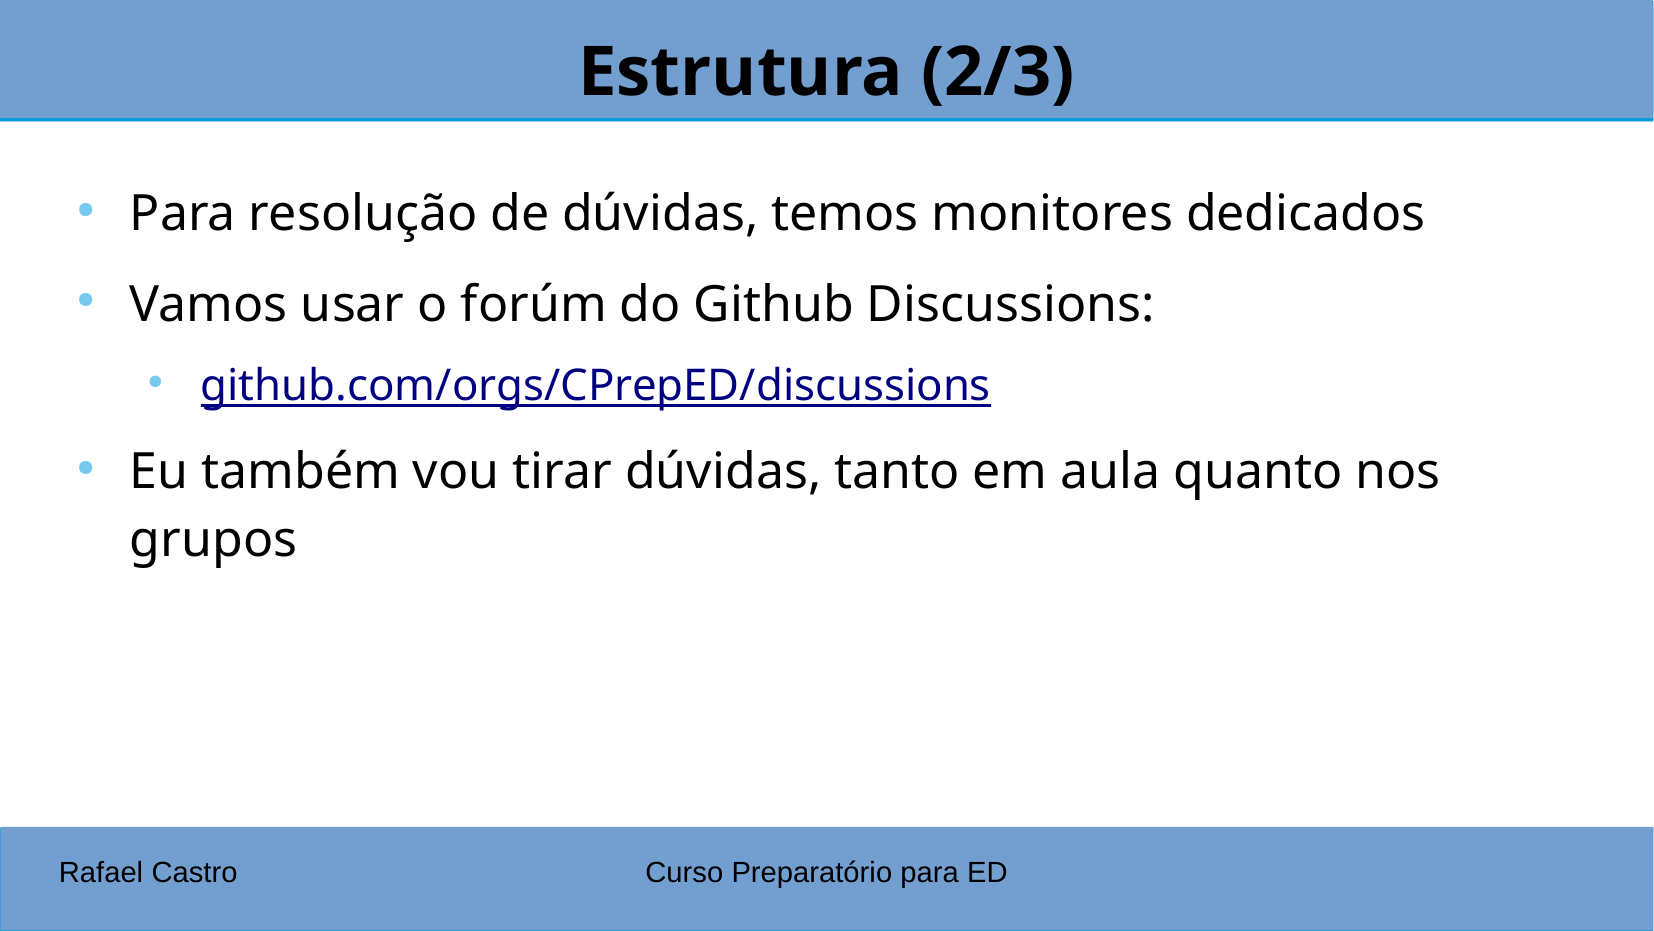

# Estrutura (2/3)
Para resolução de dúvidas, temos monitores dedicados
Vamos usar o forúm do Github Discussions:
github.com/orgs/CPrepED/discussions
Eu também vou tirar dúvidas, tanto em aula quanto nos grupos
Curso Preparatório para ED